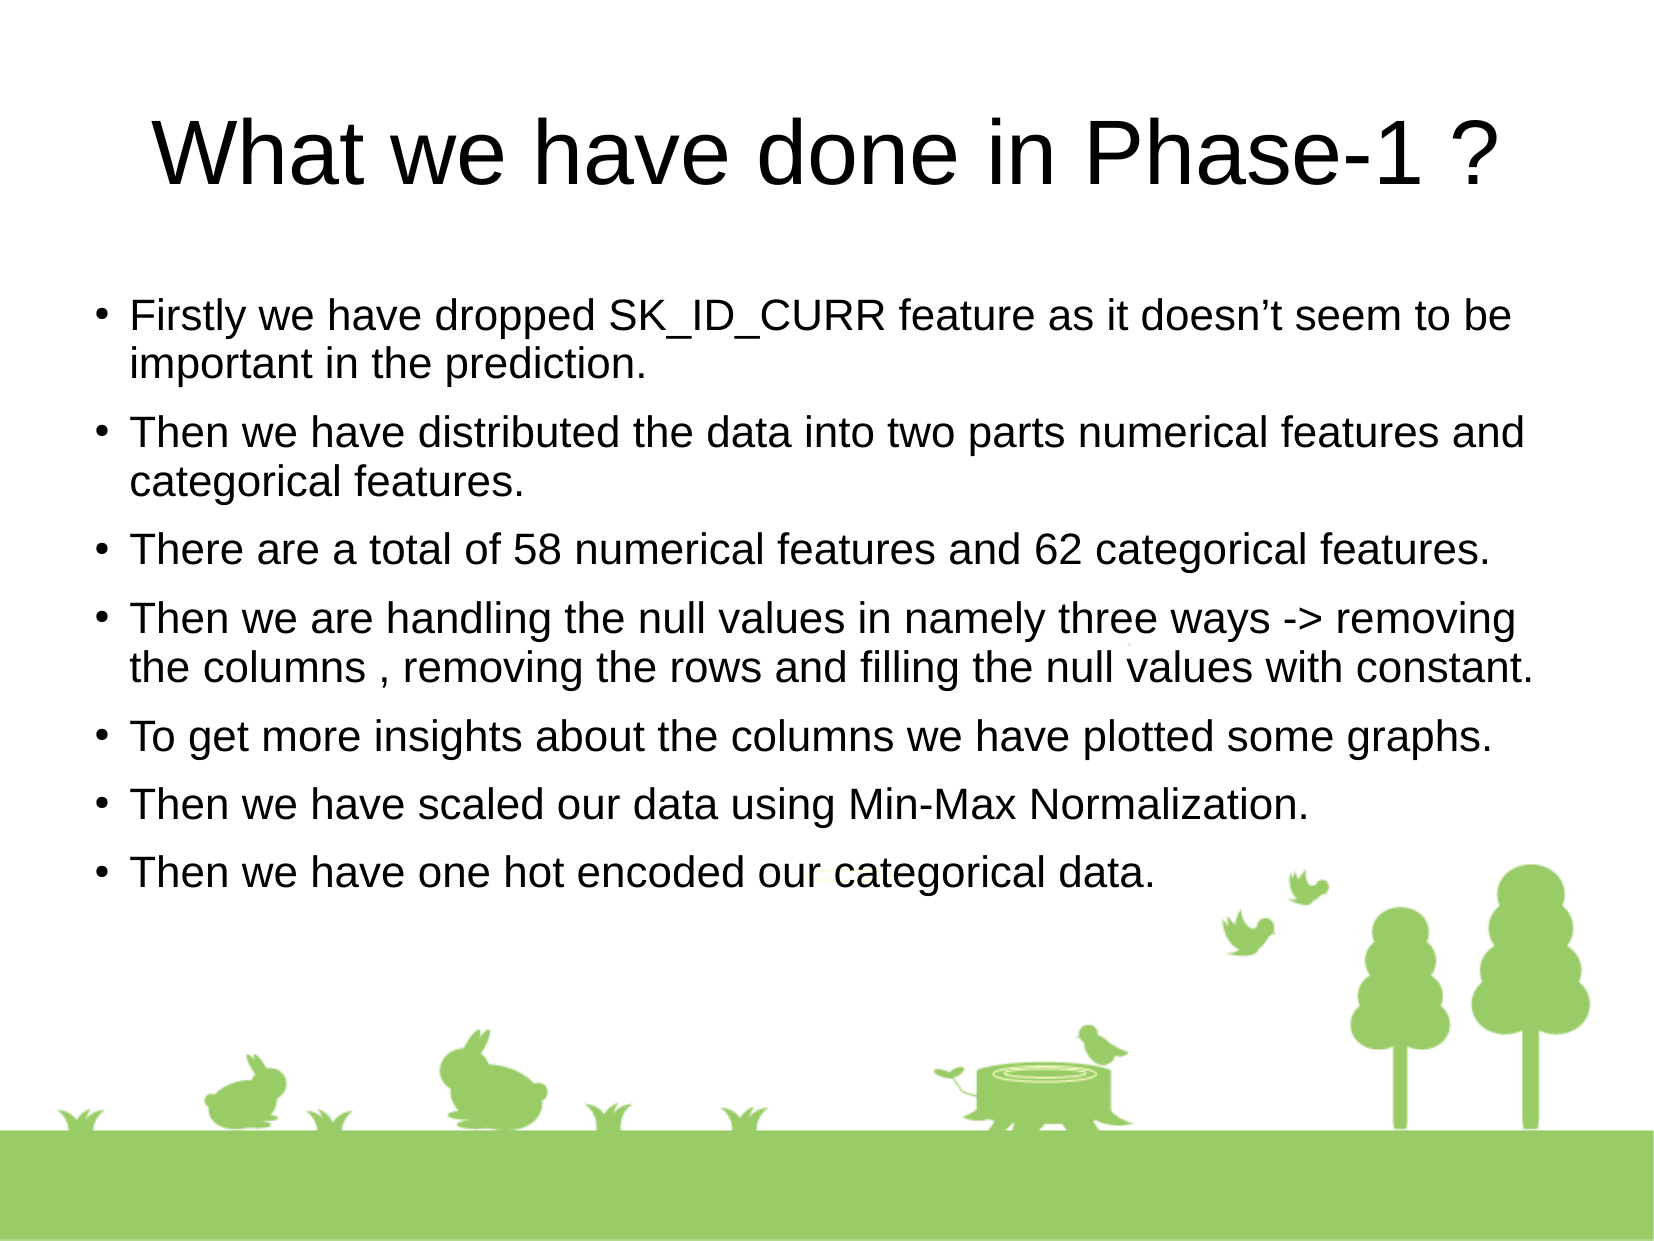

# What we have done in Phase-1 ?
Firstly we have dropped SK_ID_CURR feature as it doesn’t seem to be important in the prediction.
Then we have distributed the data into two parts numerical features and categorical features.
There are a total of 58 numerical features and 62 categorical features.
Then we are handling the null values in namely three ways -> removing the columns , removing the rows and filling the null values with constant.
To get more insights about the columns we have plotted some graphs.
Then we have scaled our data using Min-Max Normalization.
Then we have one hot encoded our categorical data.